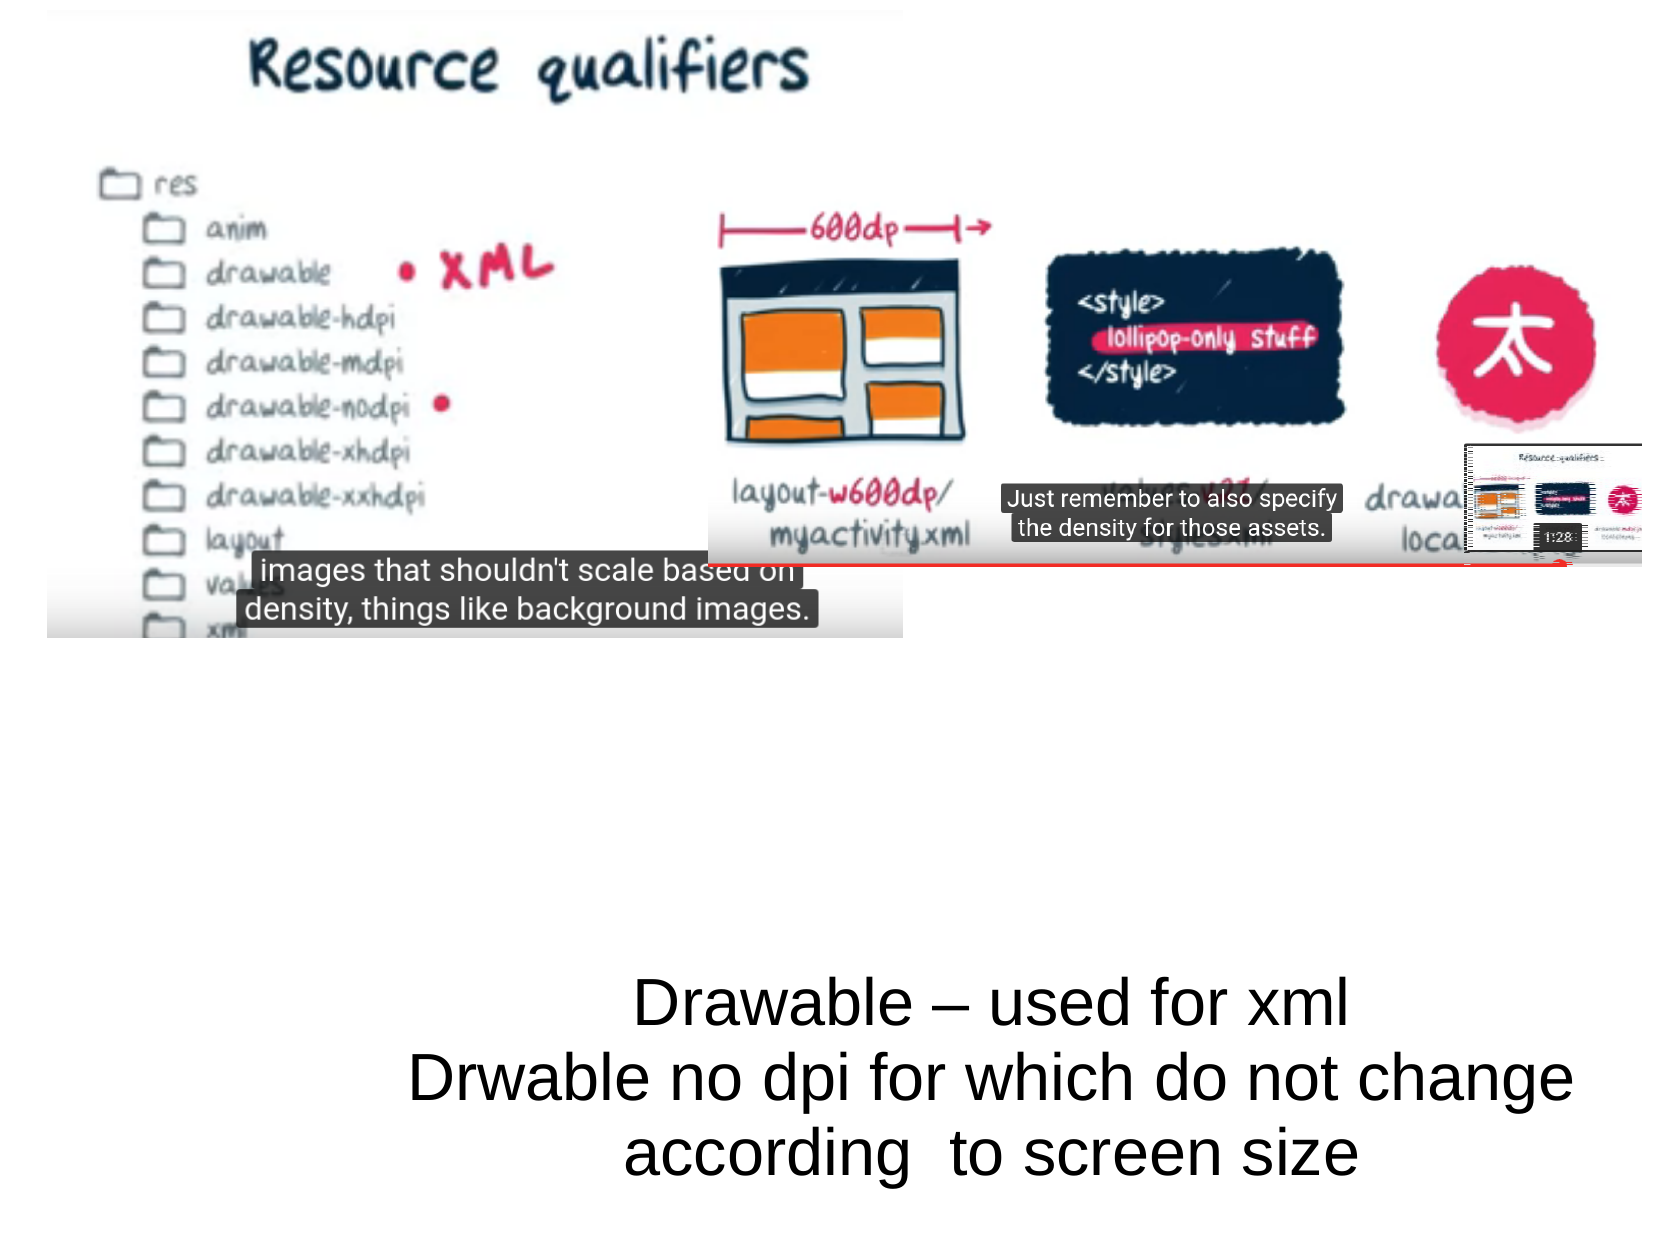

# Drawable – used for xml
Drwable no dpi for which do not change according to screen size